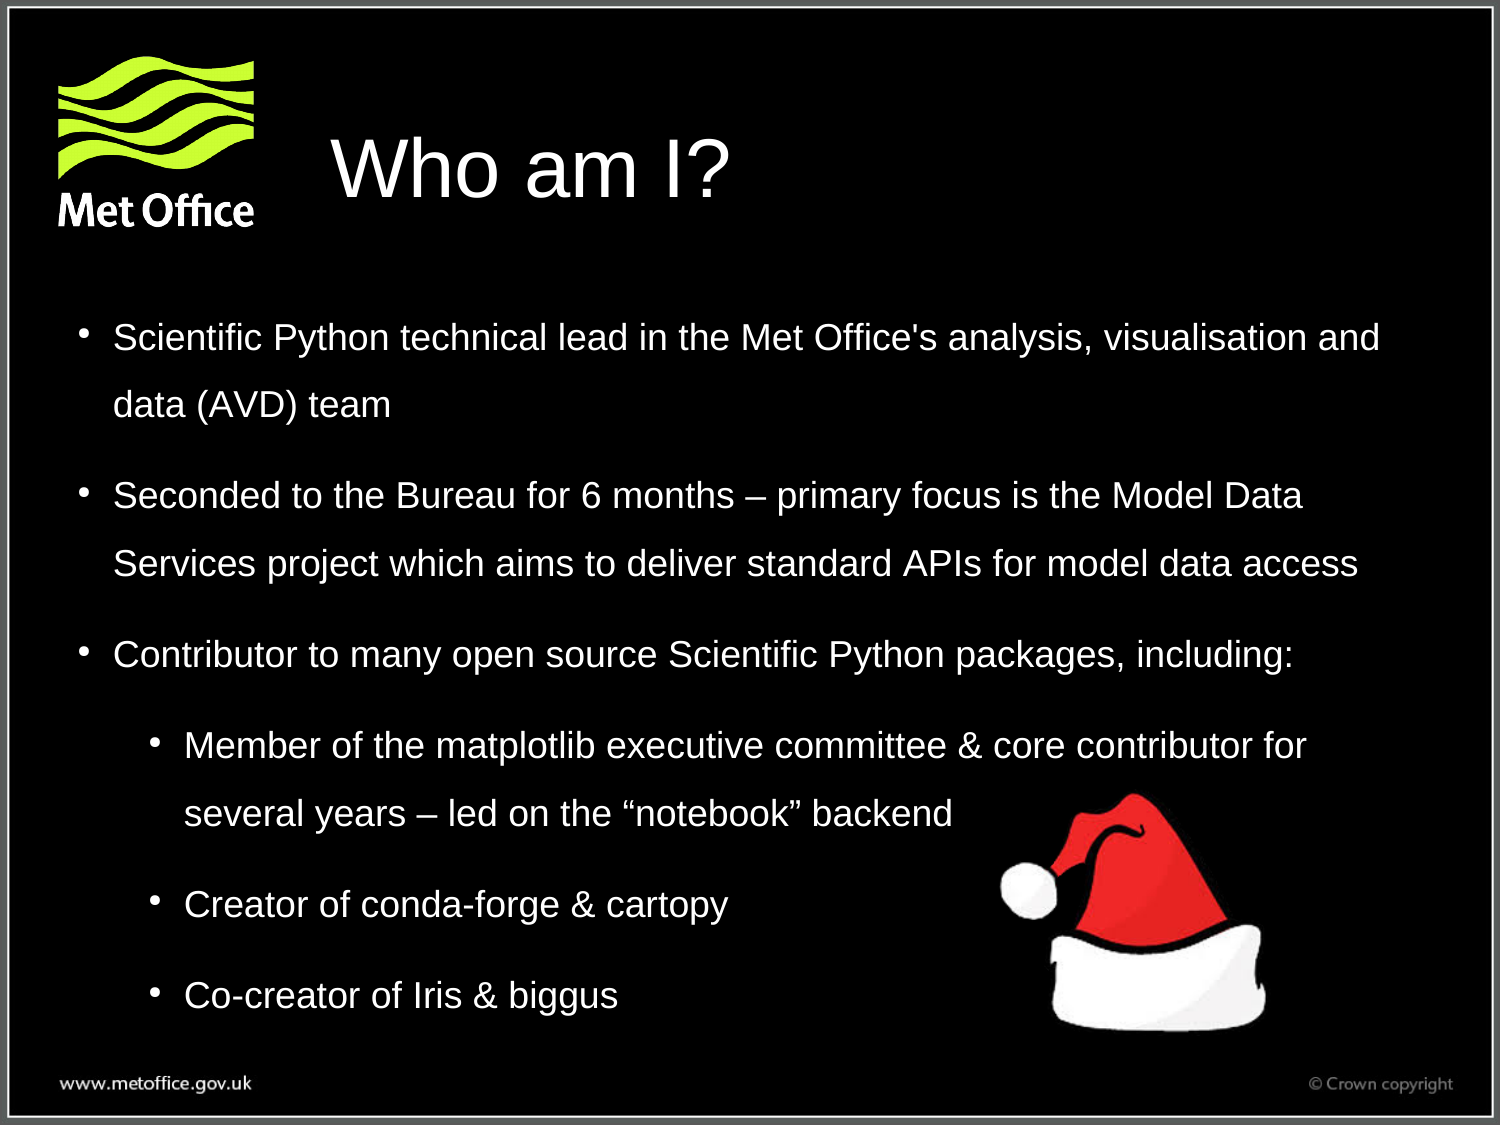

# Who am I?
Scientific Python technical lead in the Met Office's analysis, visualisation and data (AVD) team
Seconded to the Bureau for 6 months – primary focus is the Model Data Services project which aims to deliver standard APIs for model data access
Contributor to many open source Scientific Python packages, including:
Member of the matplotlib executive committee & core contributor for several years – led on the “notebook” backend
Creator of conda-forge & cartopy
Co-creator of Iris & biggus